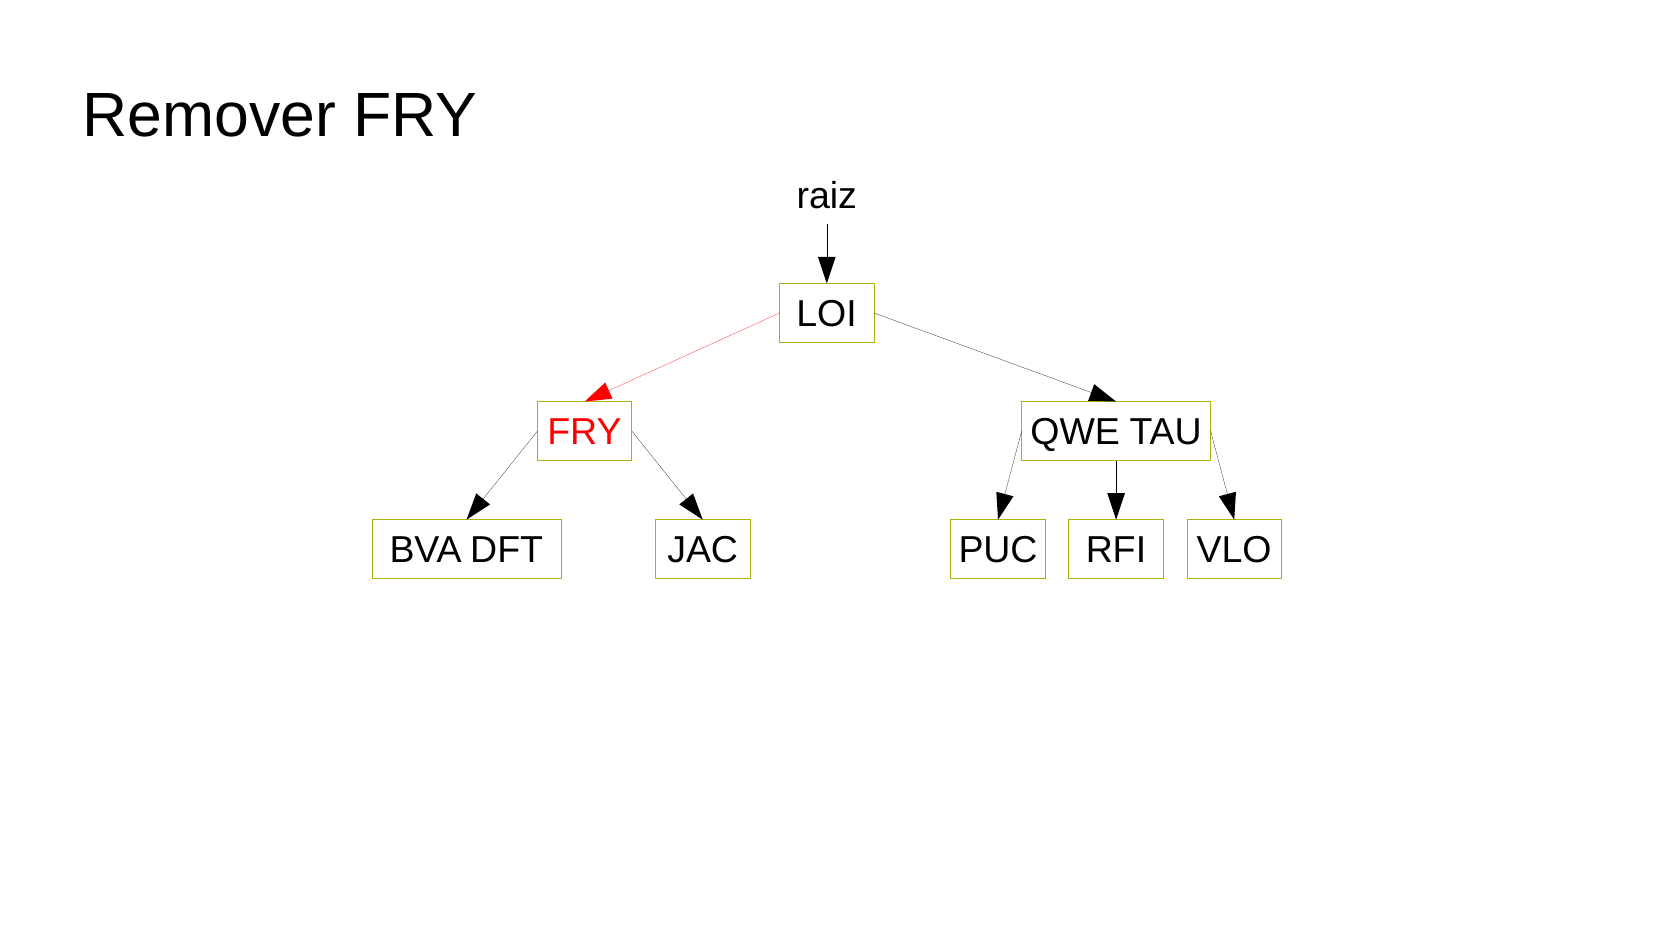

# Remover FRY
raiz
LOI
FRY
QWE TAU
BVA DFT
JAC
PUC
RFI
VLO